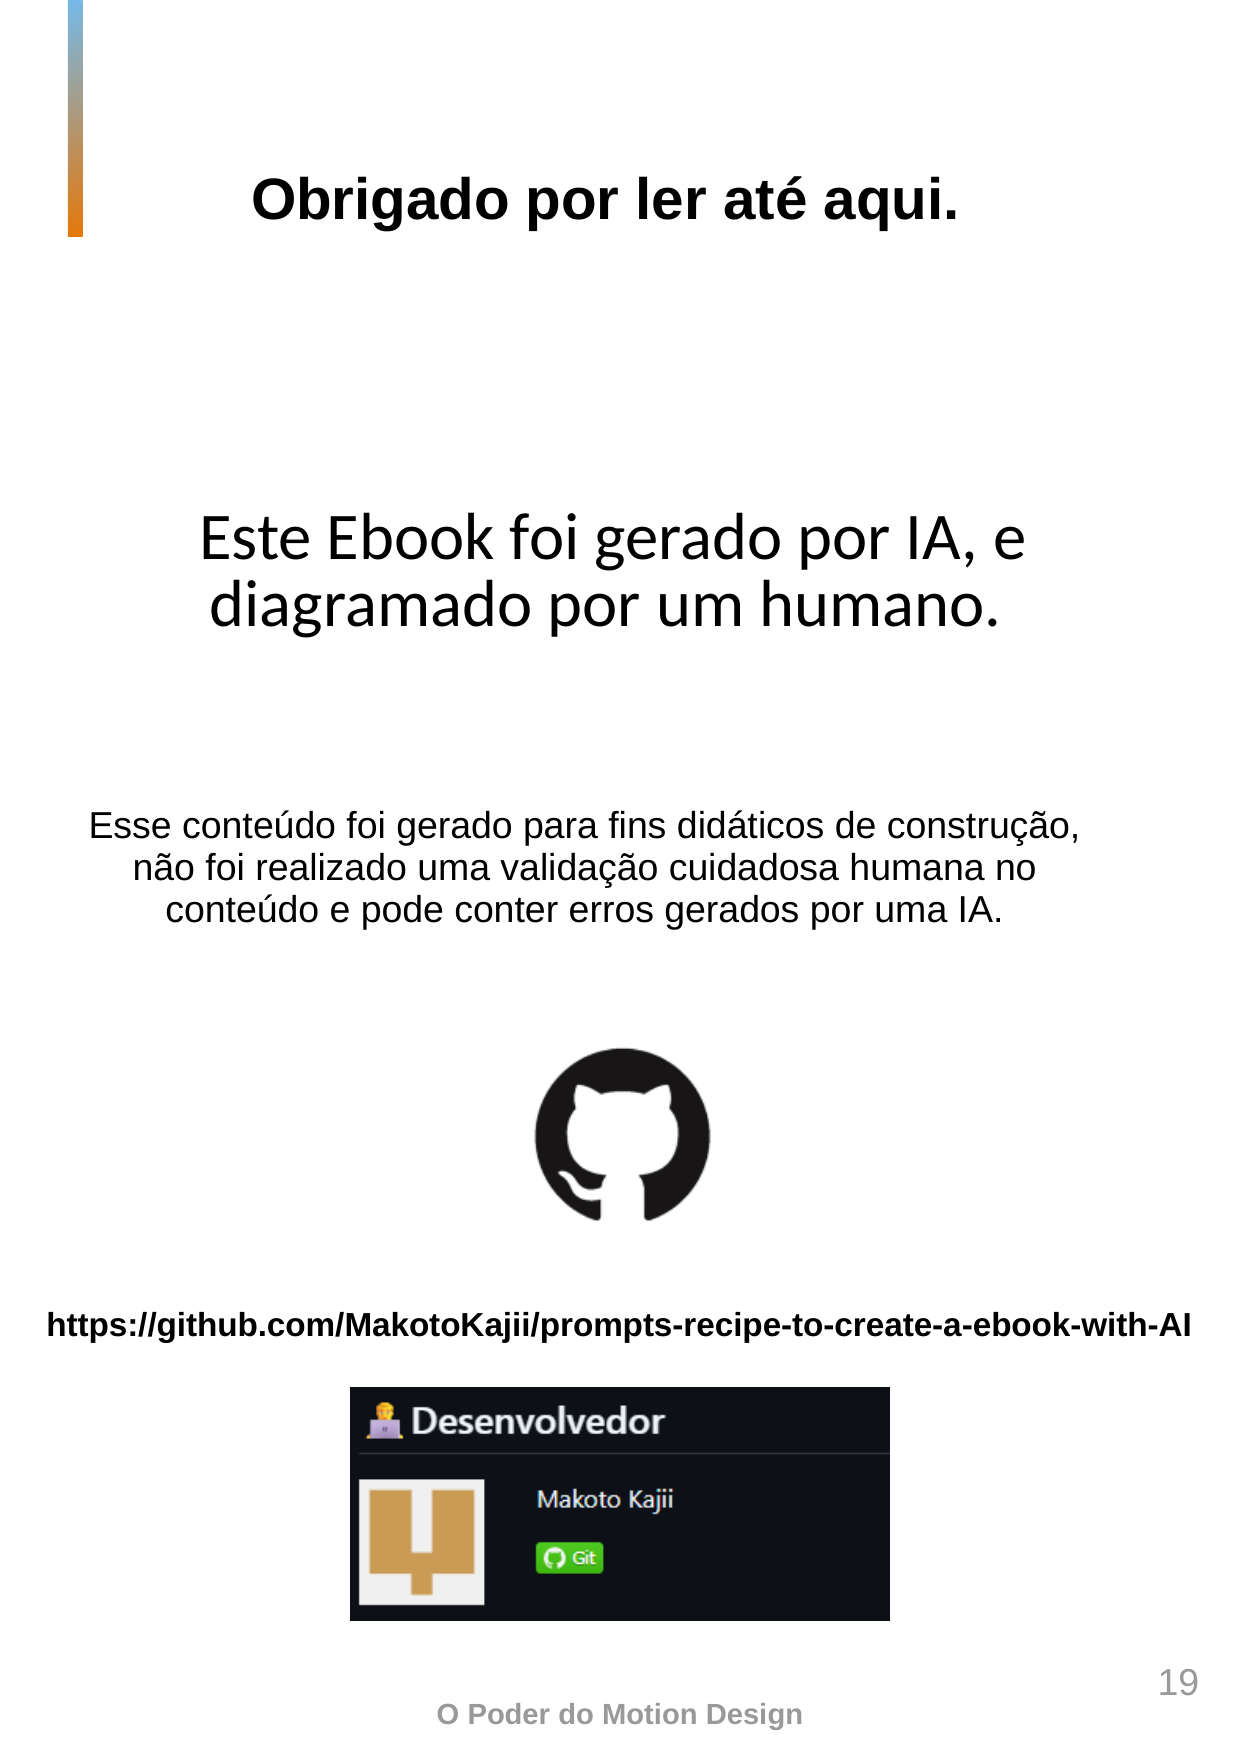

Obrigado por ler até aqui.
Este Ebook foi gerado por IA, e diagramado por um humano.
Esse conteúdo foi gerado para fins didáticos de construção, não foi realizado uma validação cuidadosa humana no conteúdo e pode conter erros gerados por uma IA.
https://github.com/MakotoKajii/prompts-recipe-to-create-a-ebook-with-AI
19
O Poder do Motion Design